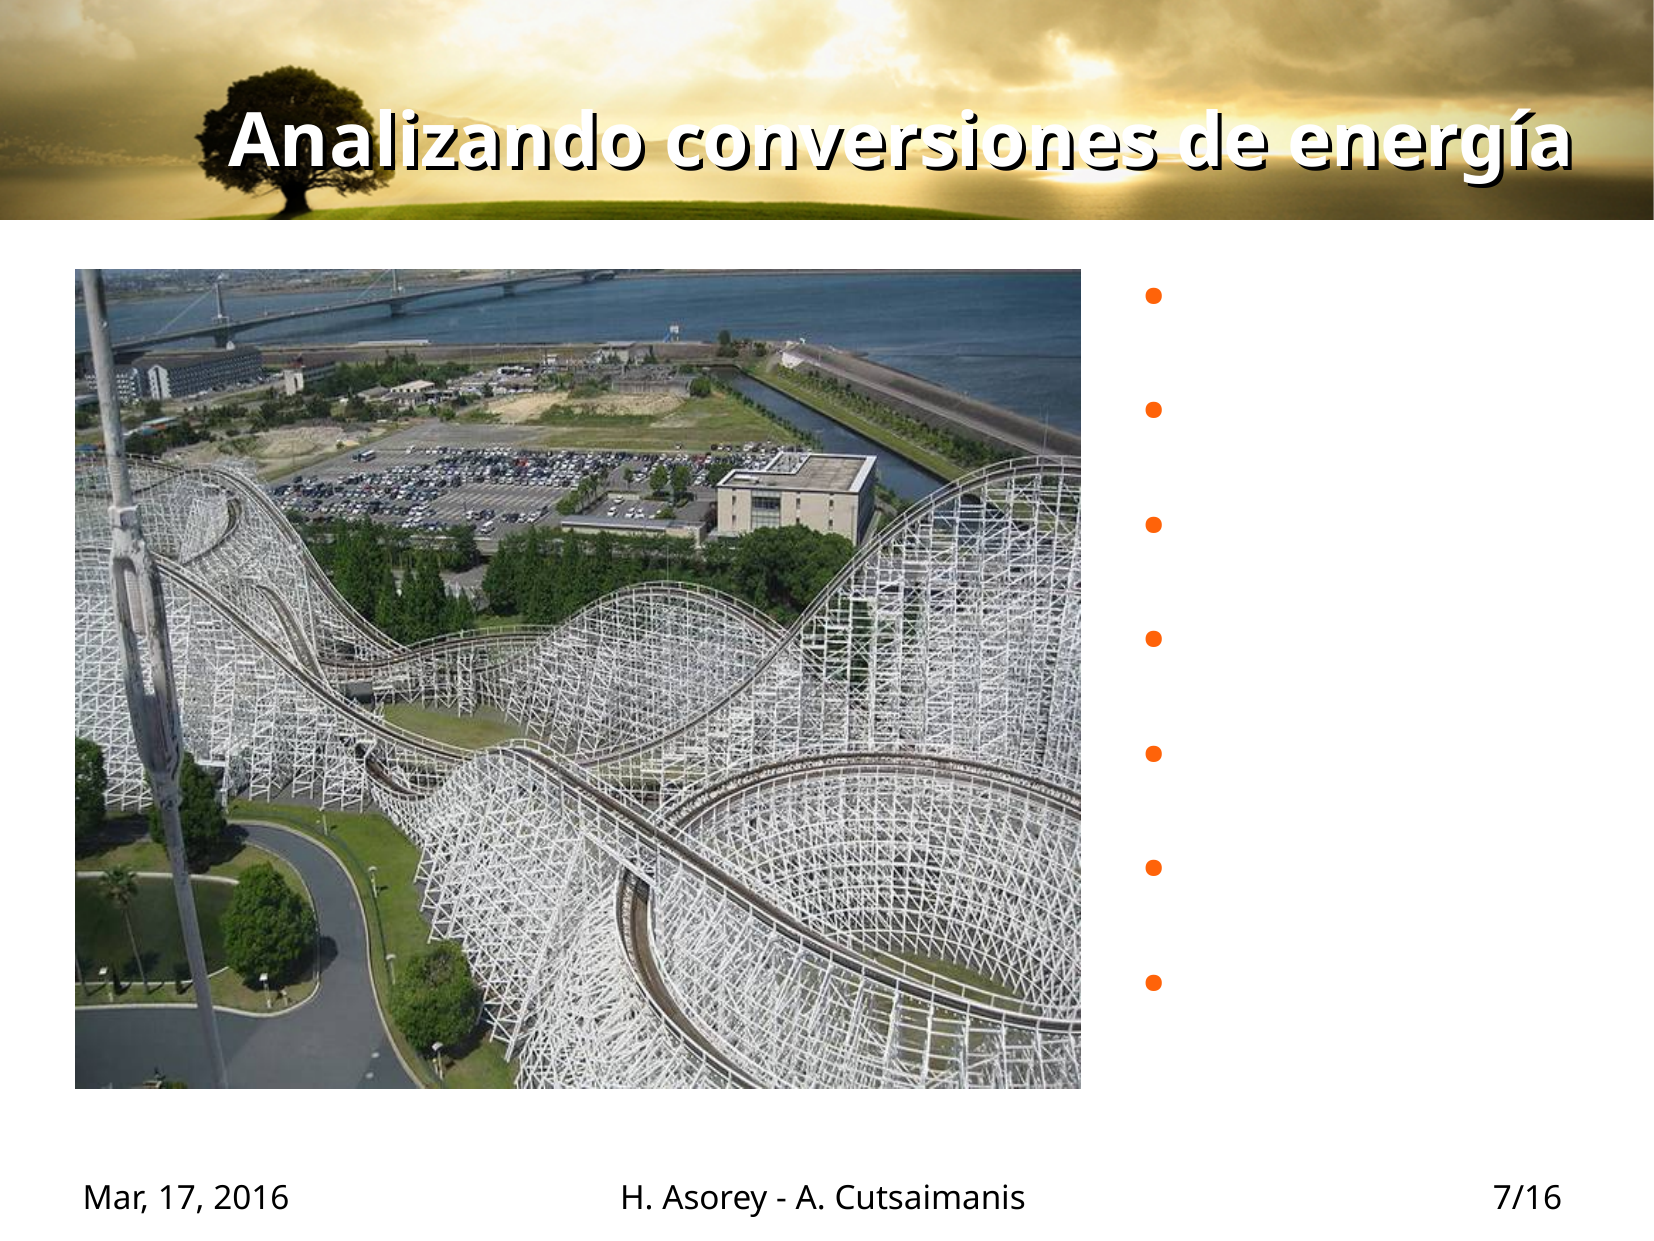

# Analizando conversiones de energía
Mar, 17, 2016
H. Asorey - A. Cutsaimanis
7